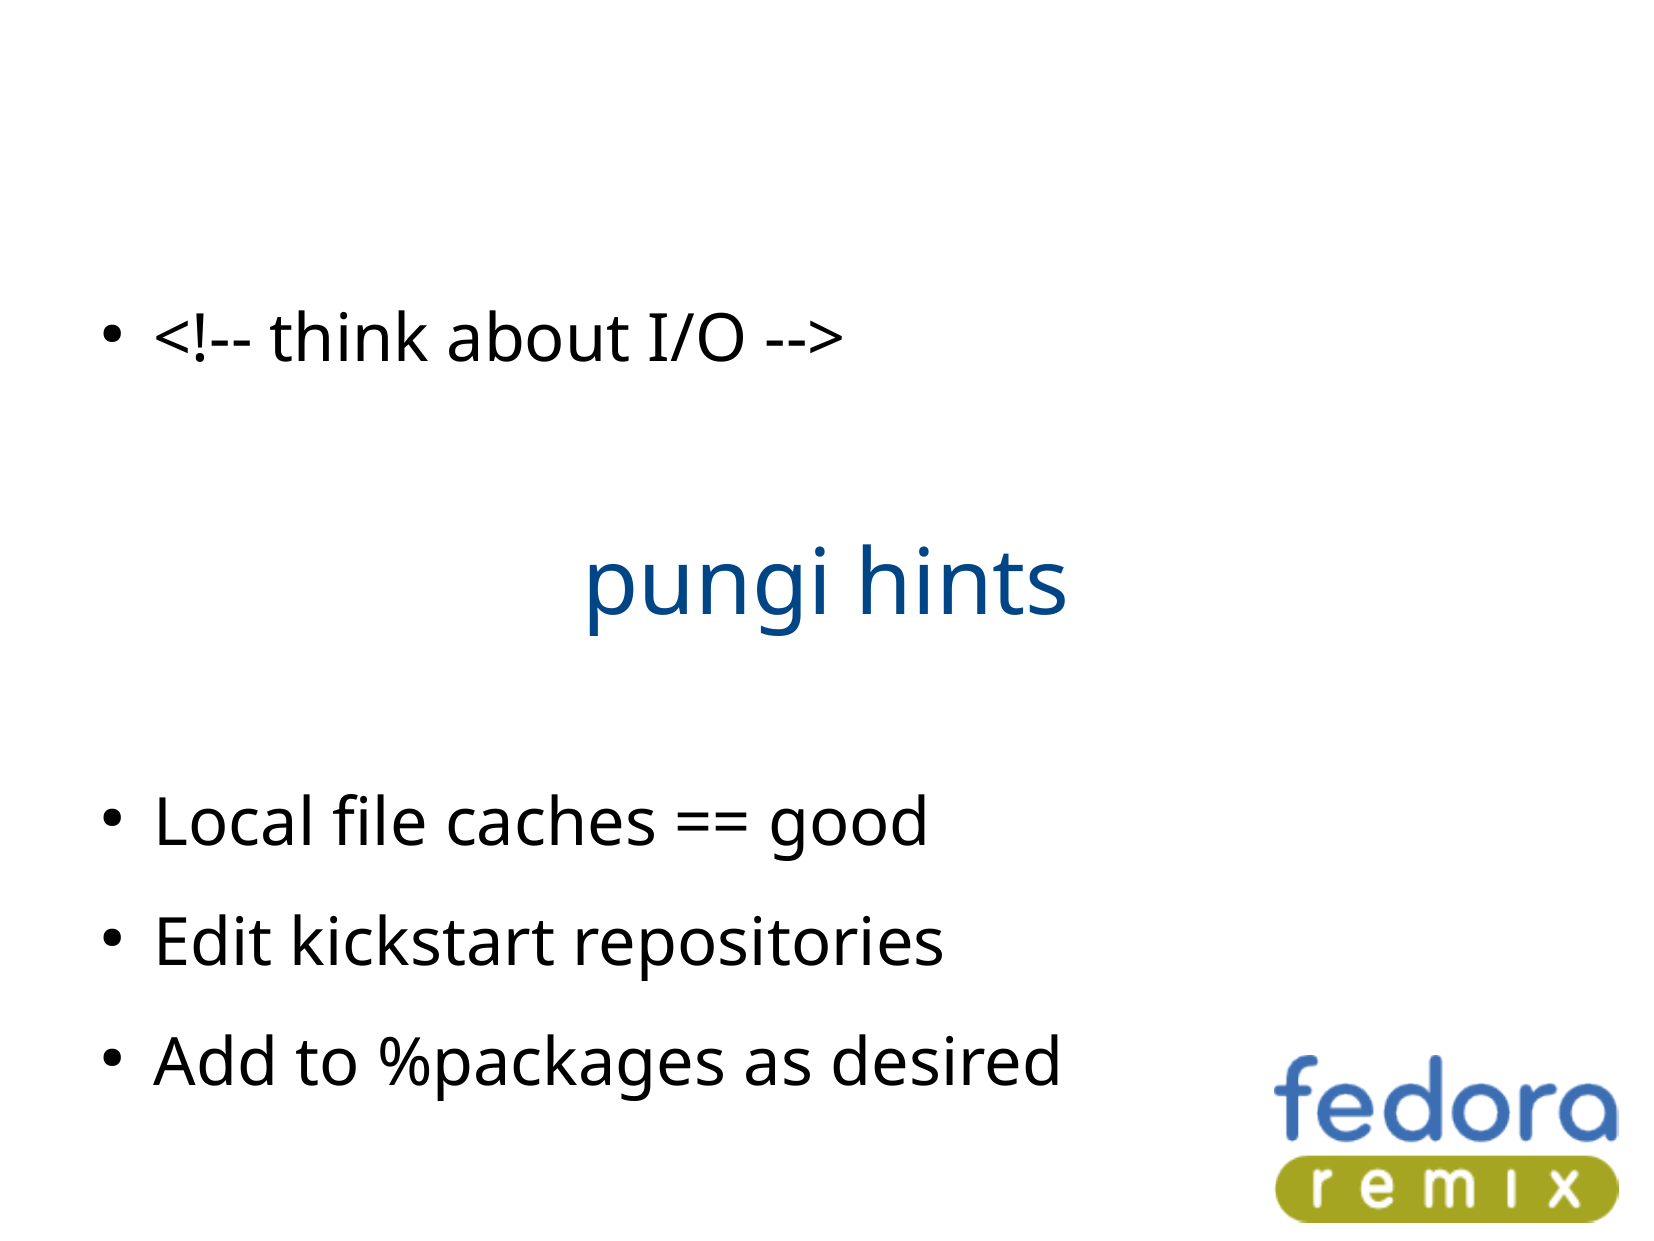

# pungi hints
<!-- think about I/O -->
Local file caches == good
Edit kickstart repositories
Add to %packages as desired